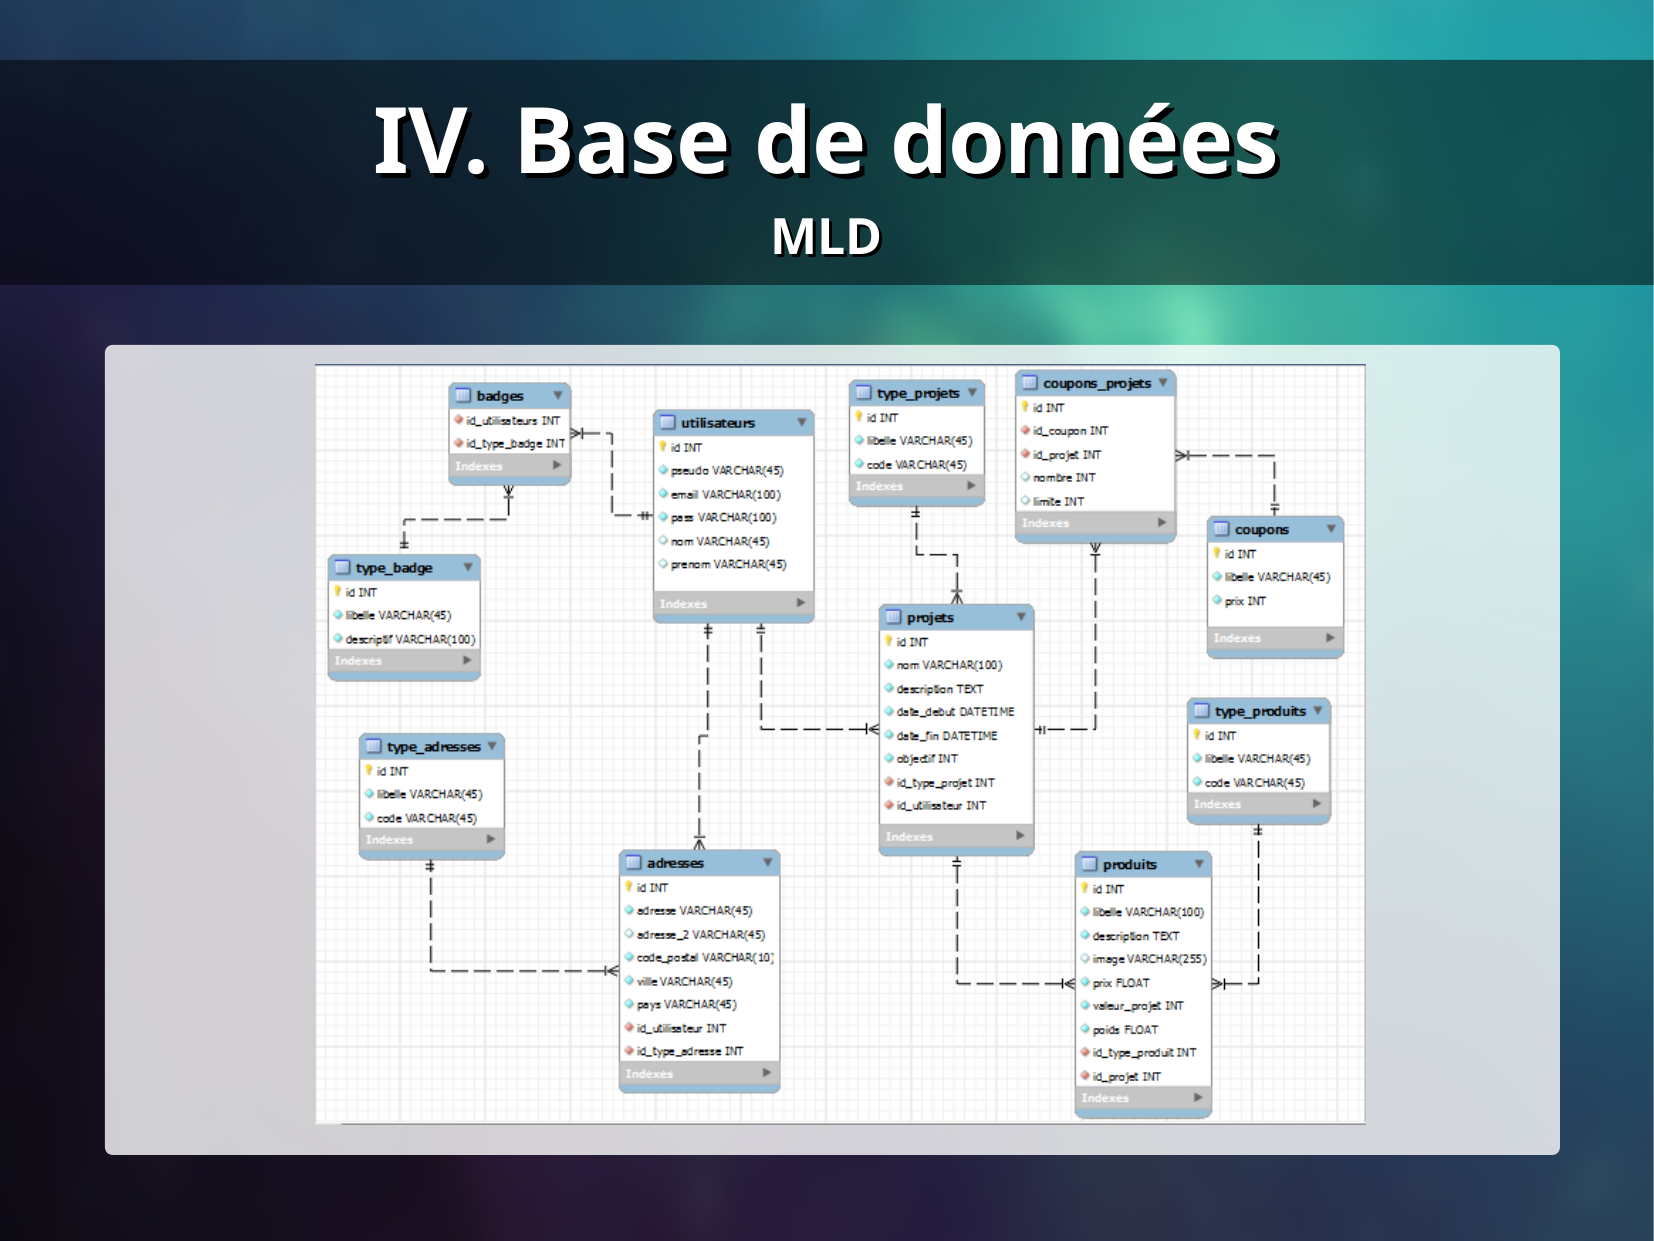

# IV. Base de données MLD
patate